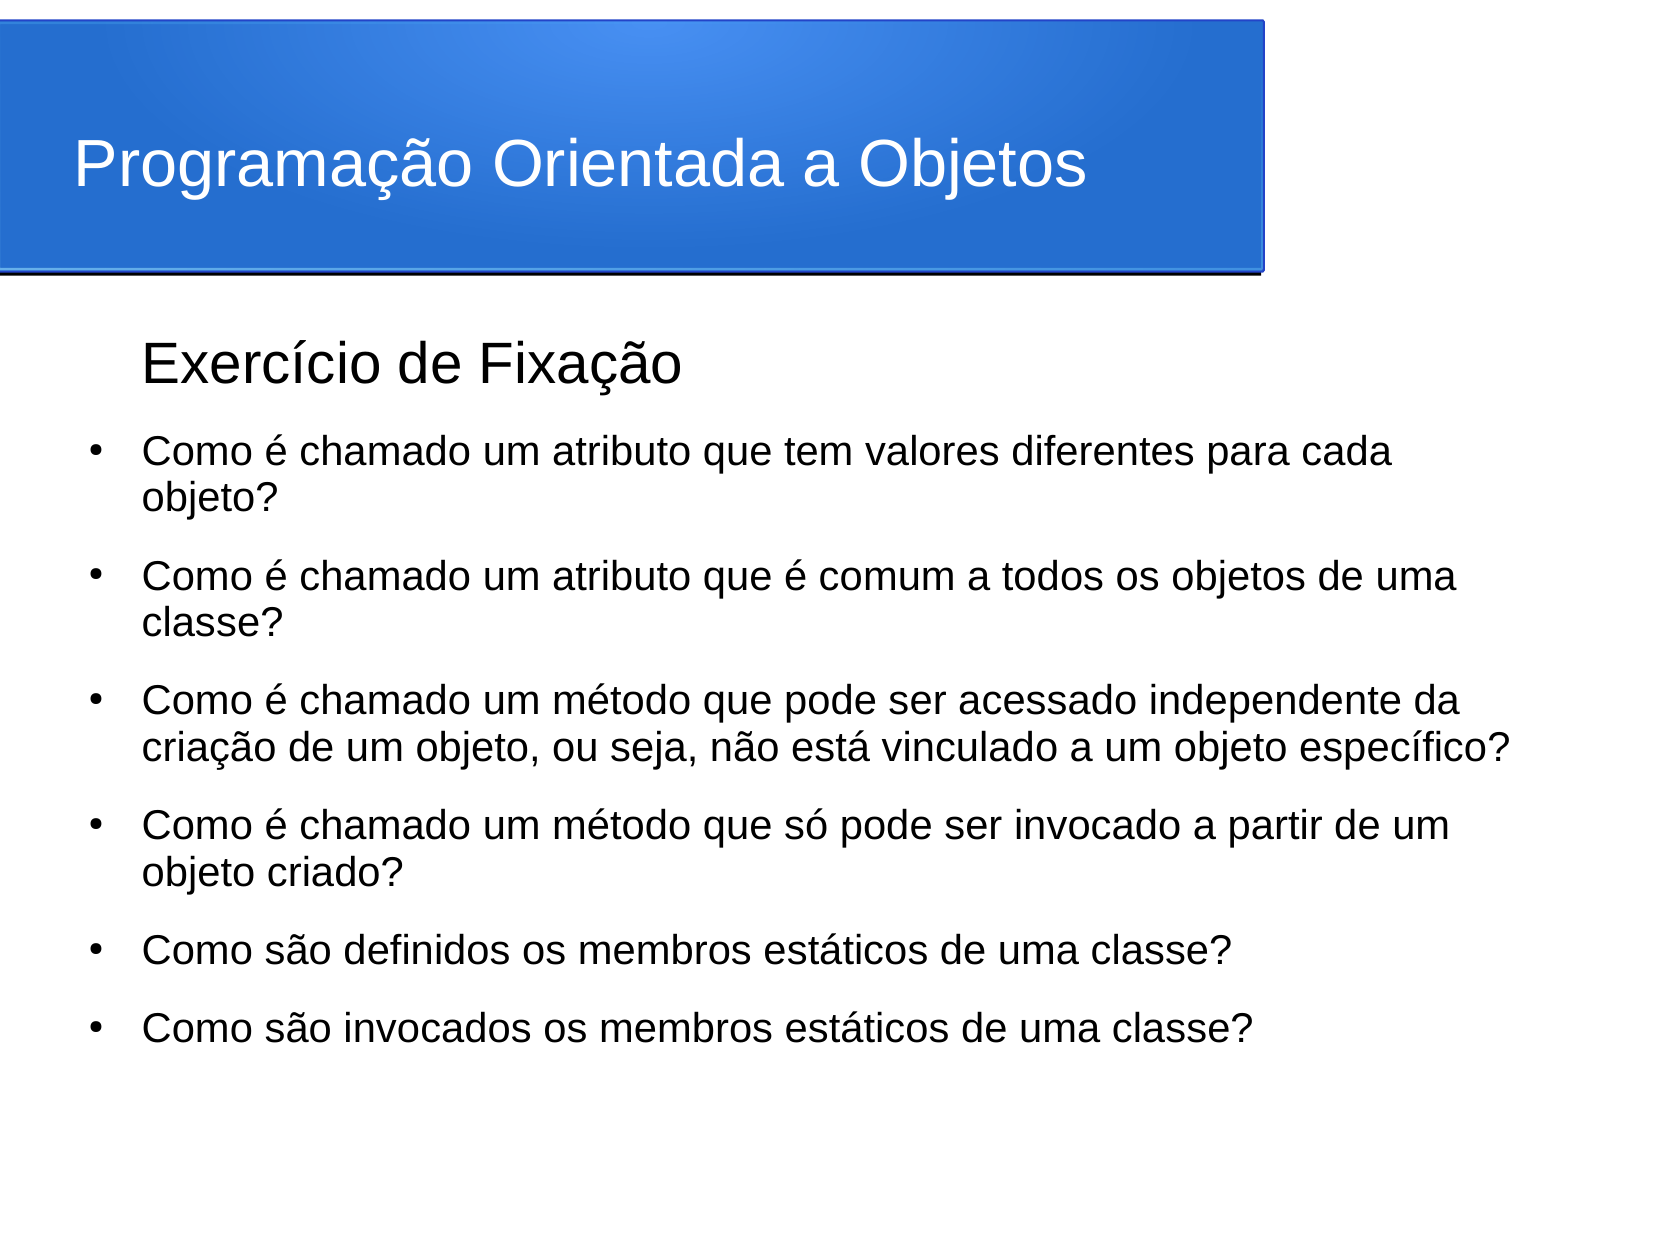

Programação Orientada a Objetos
# Exercício de Fixação
Como é chamado um atributo que tem valores diferentes para cada objeto?
Como é chamado um atributo que é comum a todos os objetos de uma classe?
Como é chamado um método que pode ser acessado independente da criação de um objeto, ou seja, não está vinculado a um objeto específico?
Como é chamado um método que só pode ser invocado a partir de um objeto criado?
Como são definidos os membros estáticos de uma classe?
Como são invocados os membros estáticos de uma classe?